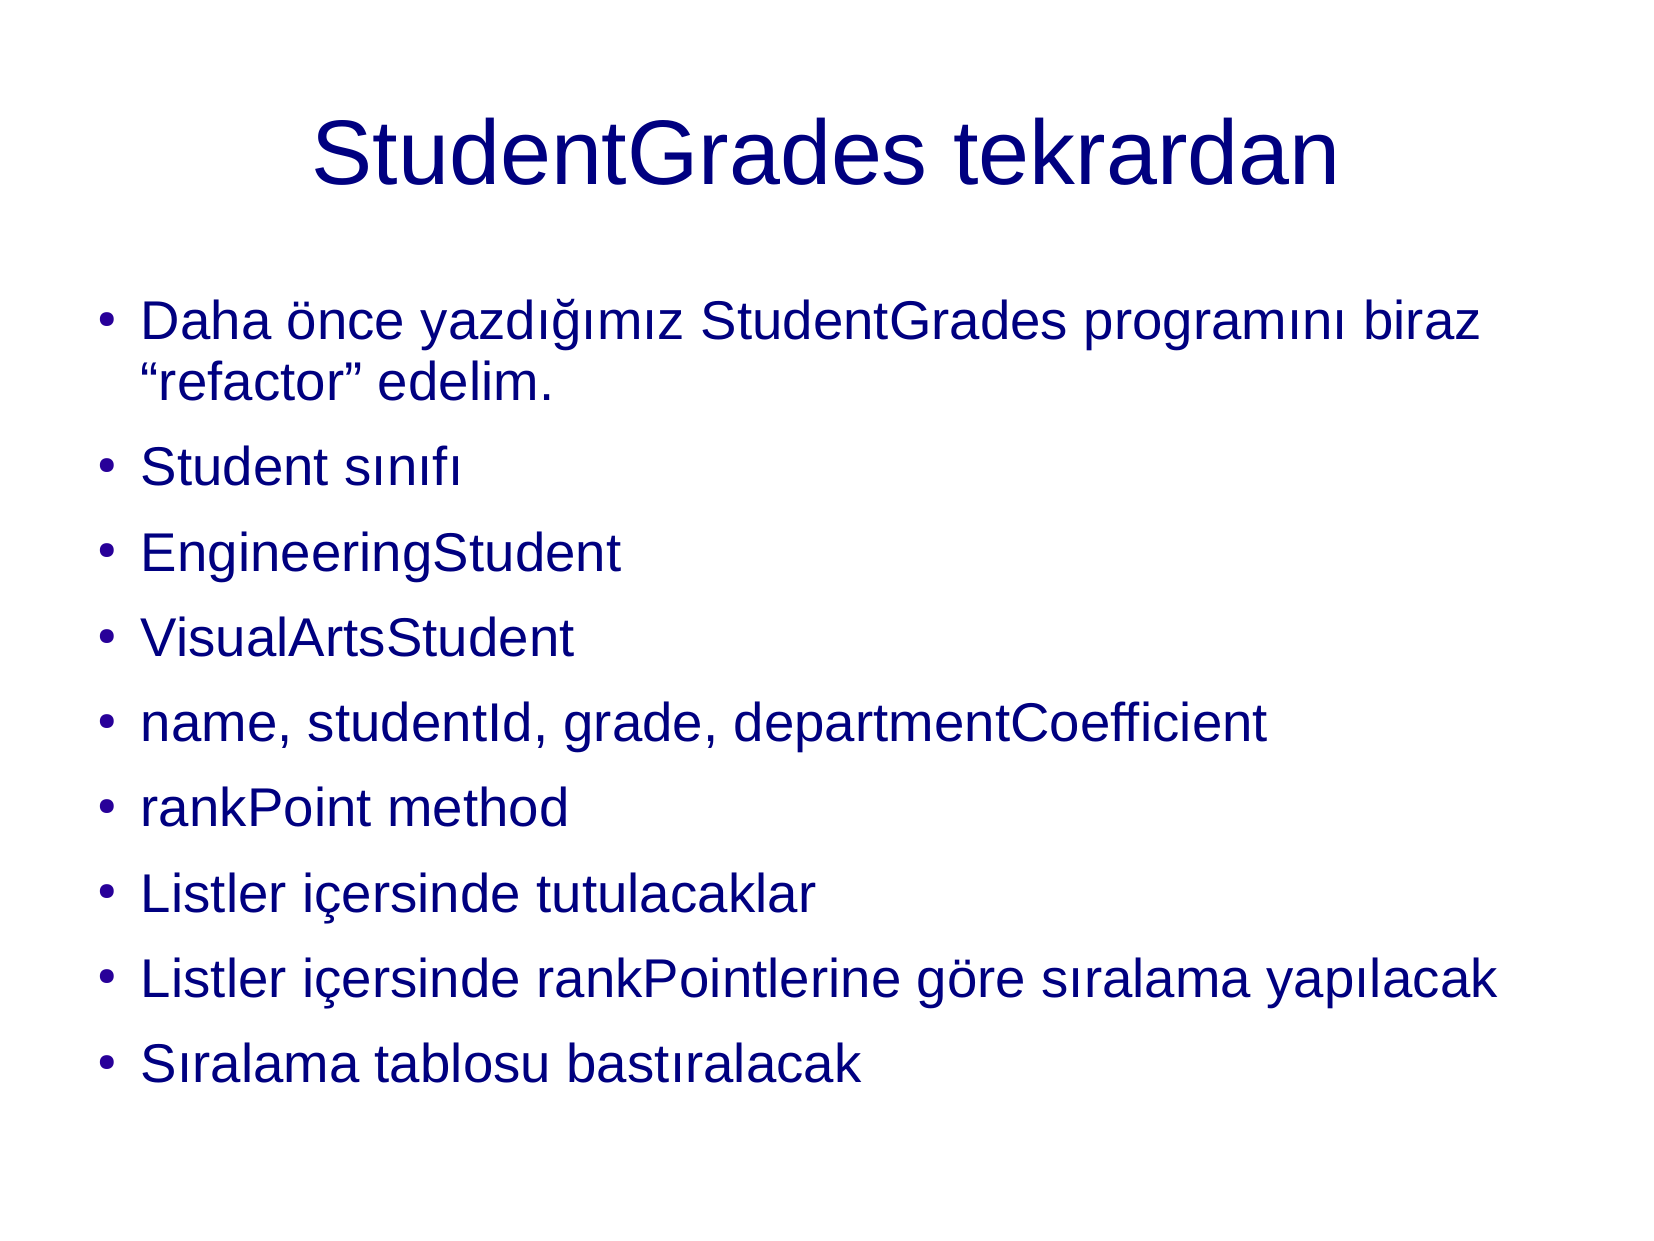

# StudentGrades tekrardan
Daha önce yazdığımız StudentGrades programını biraz “refactor” edelim.
Student sınıfı
EngineeringStudent
VisualArtsStudent
name, studentId, grade, departmentCoefficient
rankPoint method
Listler içersinde tutulacaklar
Listler içersinde rankPointlerine göre sıralama yapılacak
Sıralama tablosu bastıralacak